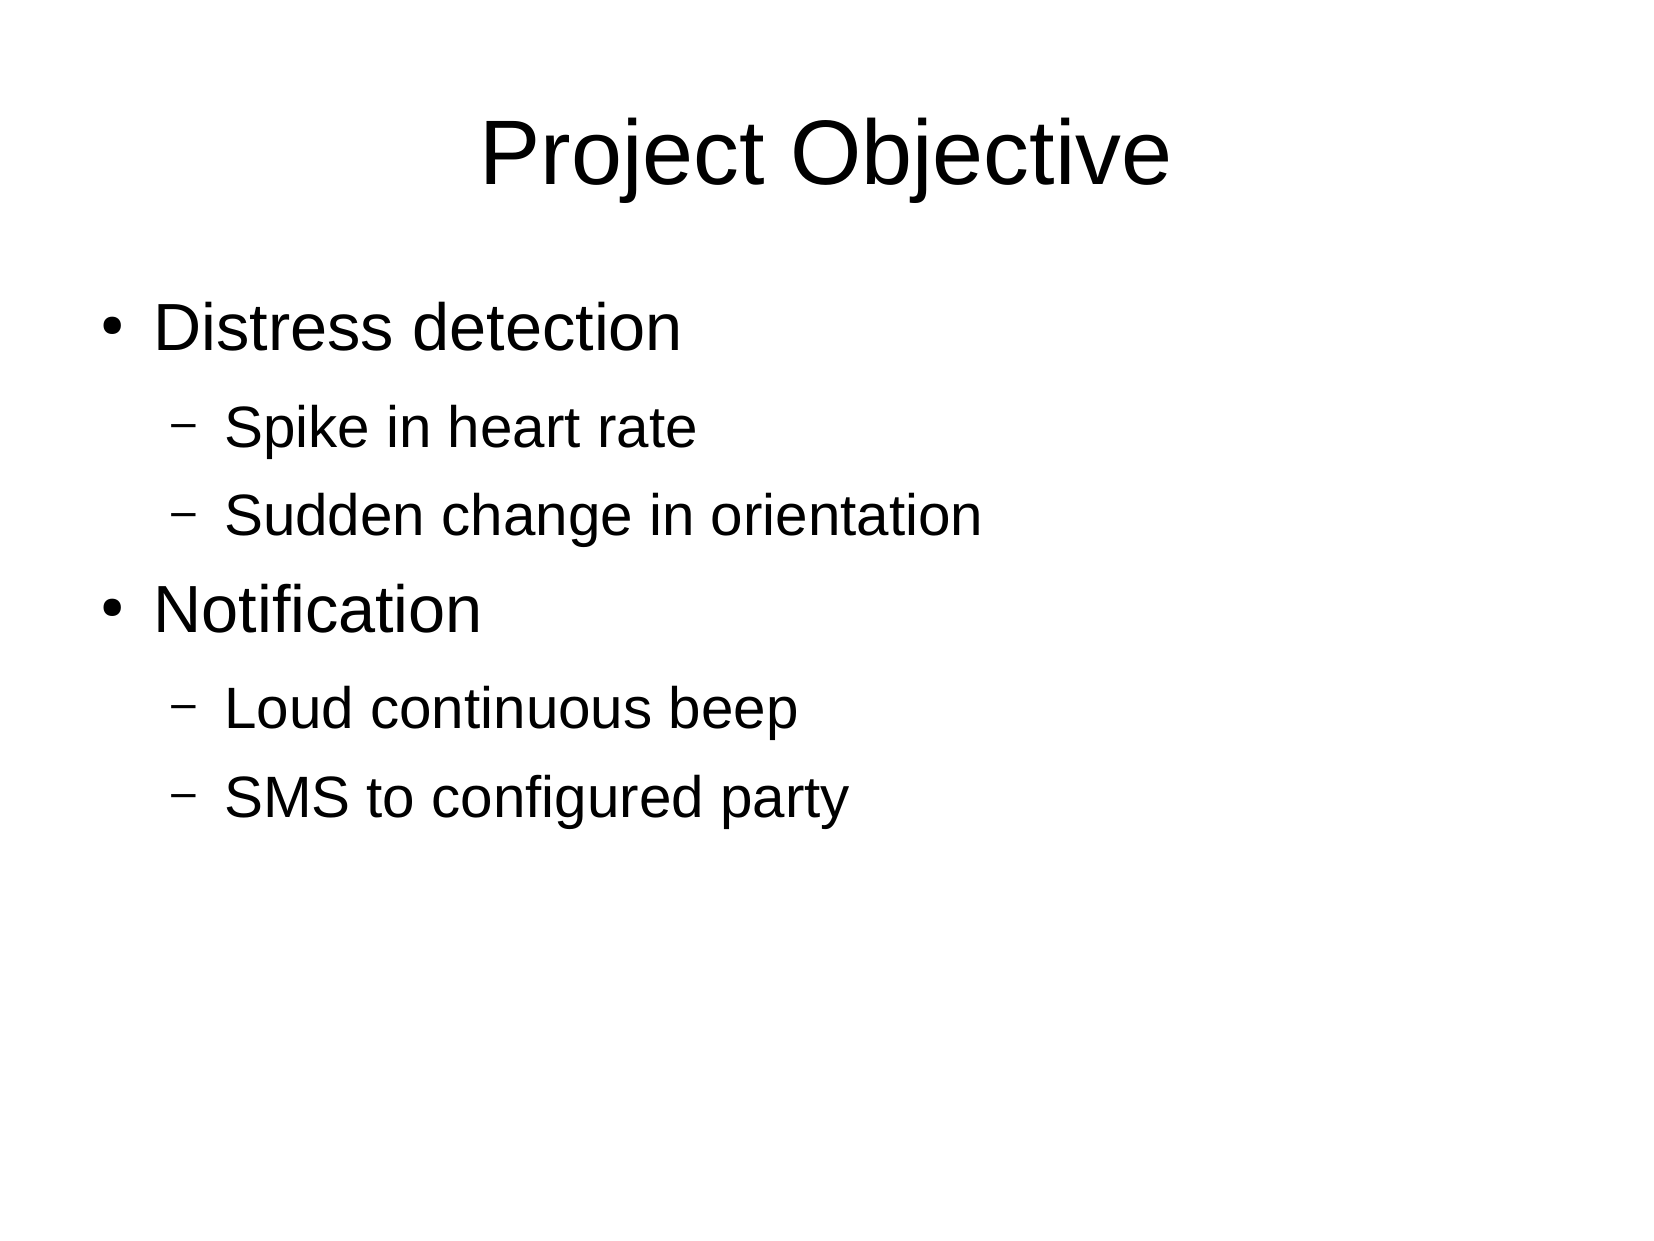

# Project Objective
Distress detection
Spike in heart rate
Sudden change in orientation
Notification
Loud continuous beep
SMS to configured party